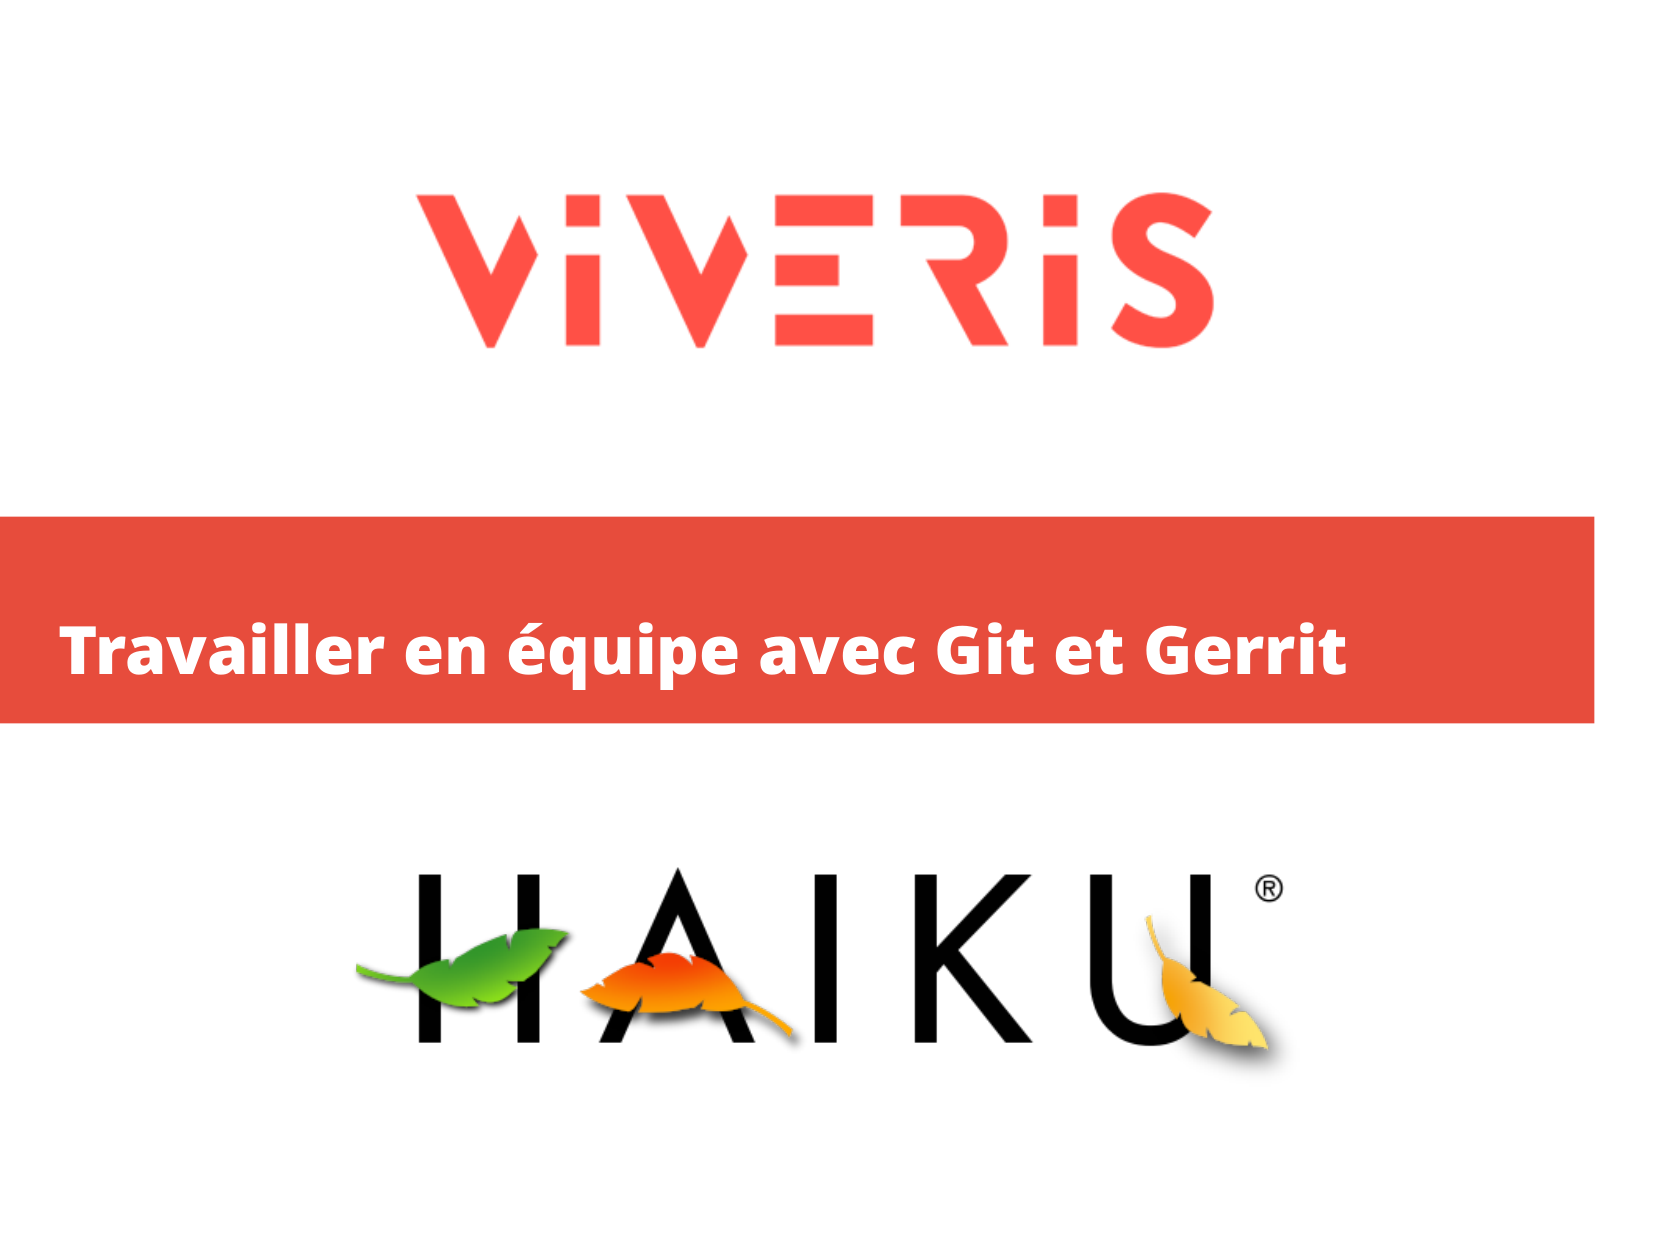

# Travailler en équipe avec Git et Gerrit